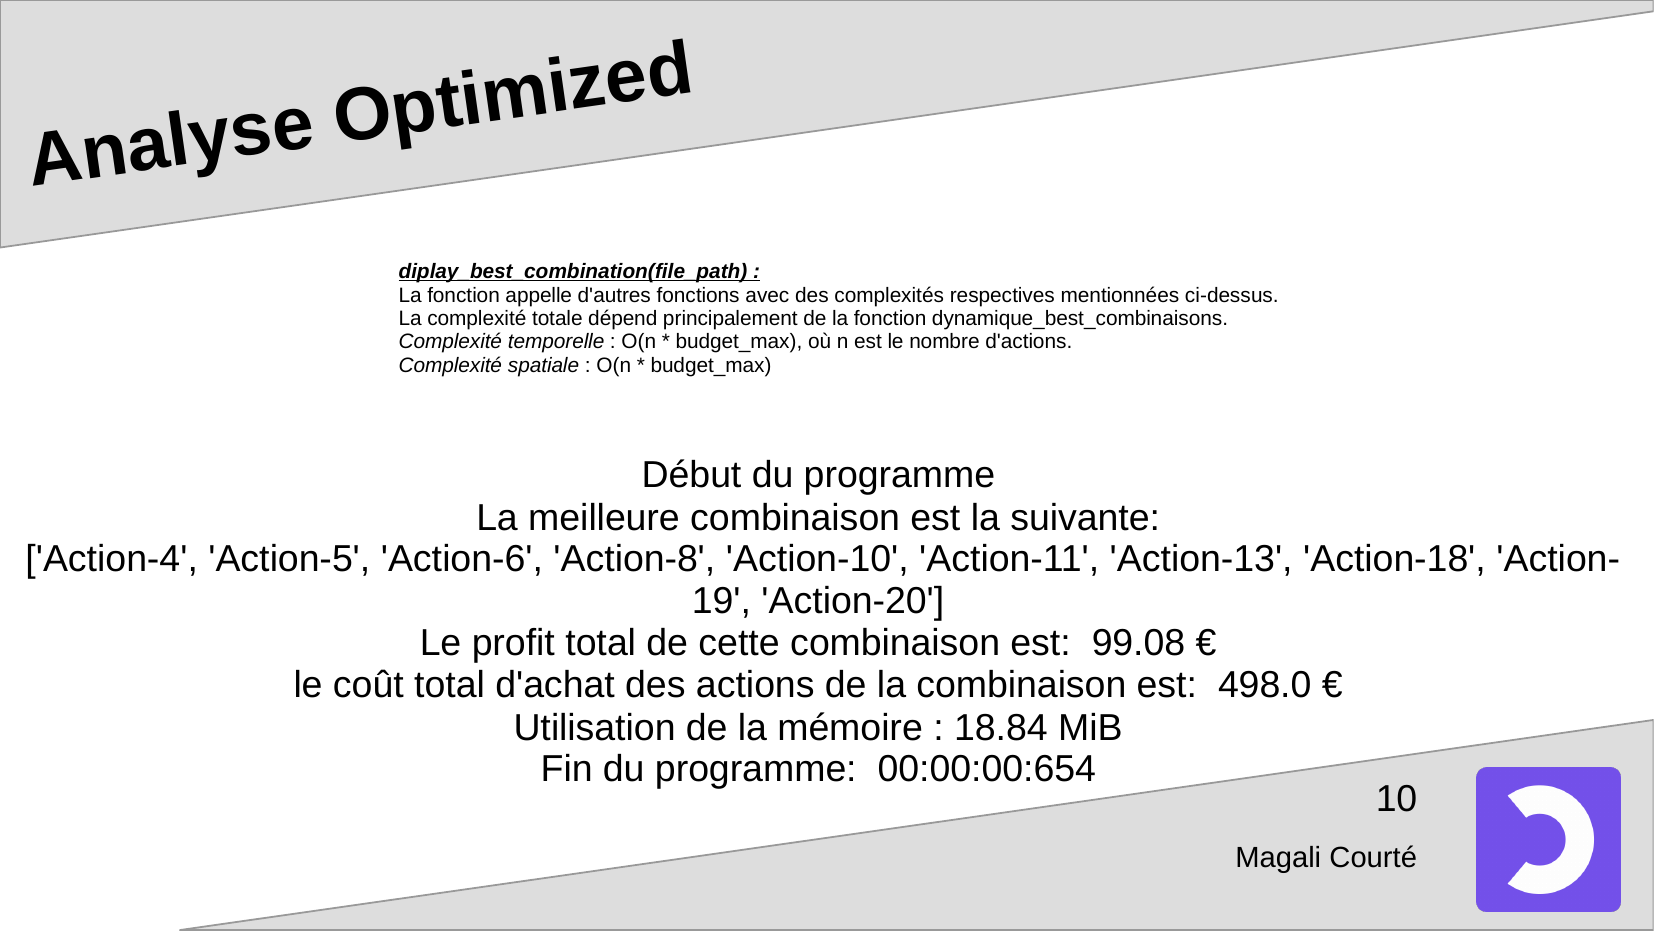

# Analyse Optimized
diplay_best_combination(file_path) :
La fonction appelle d'autres fonctions avec des complexités respectives mentionnées ci-dessus.
La complexité totale dépend principalement de la fonction dynamique_best_combinaisons.
Complexité temporelle : O(n * budget_max), où n est le nombre d'actions.
Complexité spatiale : O(n * budget_max)
Début du programme
La meilleure combinaison est la suivante:
 ['Action-4', 'Action-5', 'Action-6', 'Action-8', 'Action-10', 'Action-11', 'Action-13', 'Action-18', 'Action-19', 'Action-20']
Le profit total de cette combinaison est: 99.08 €
le coût total d'achat des actions de la combinaison est: 498.0 €
Utilisation de la mémoire : 18.84 MiB
Fin du programme: 00:00:00:654
10